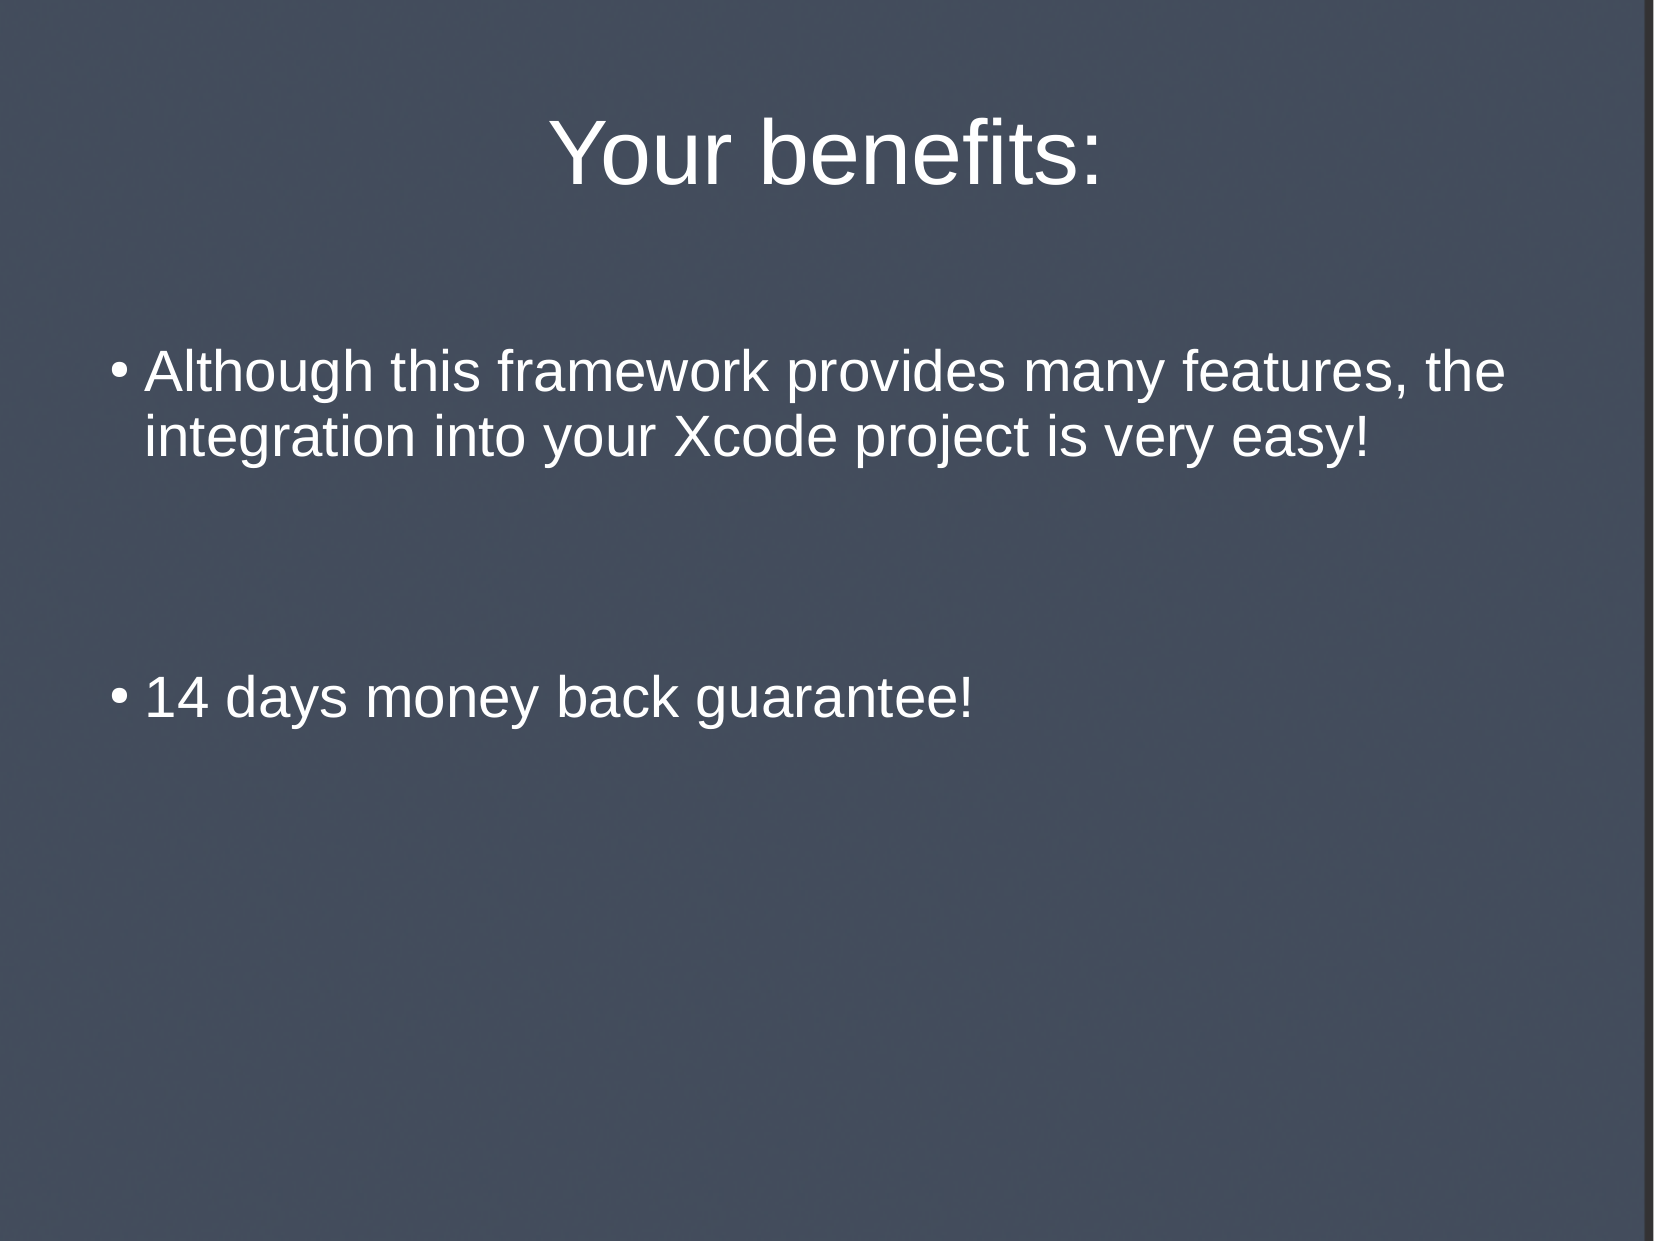

# Your benefits:
| Although this framework provides many features, the integration into your Xcode project is very easy! |
| --- |
| |
| 14 days money back guarantee! |
| |
| |